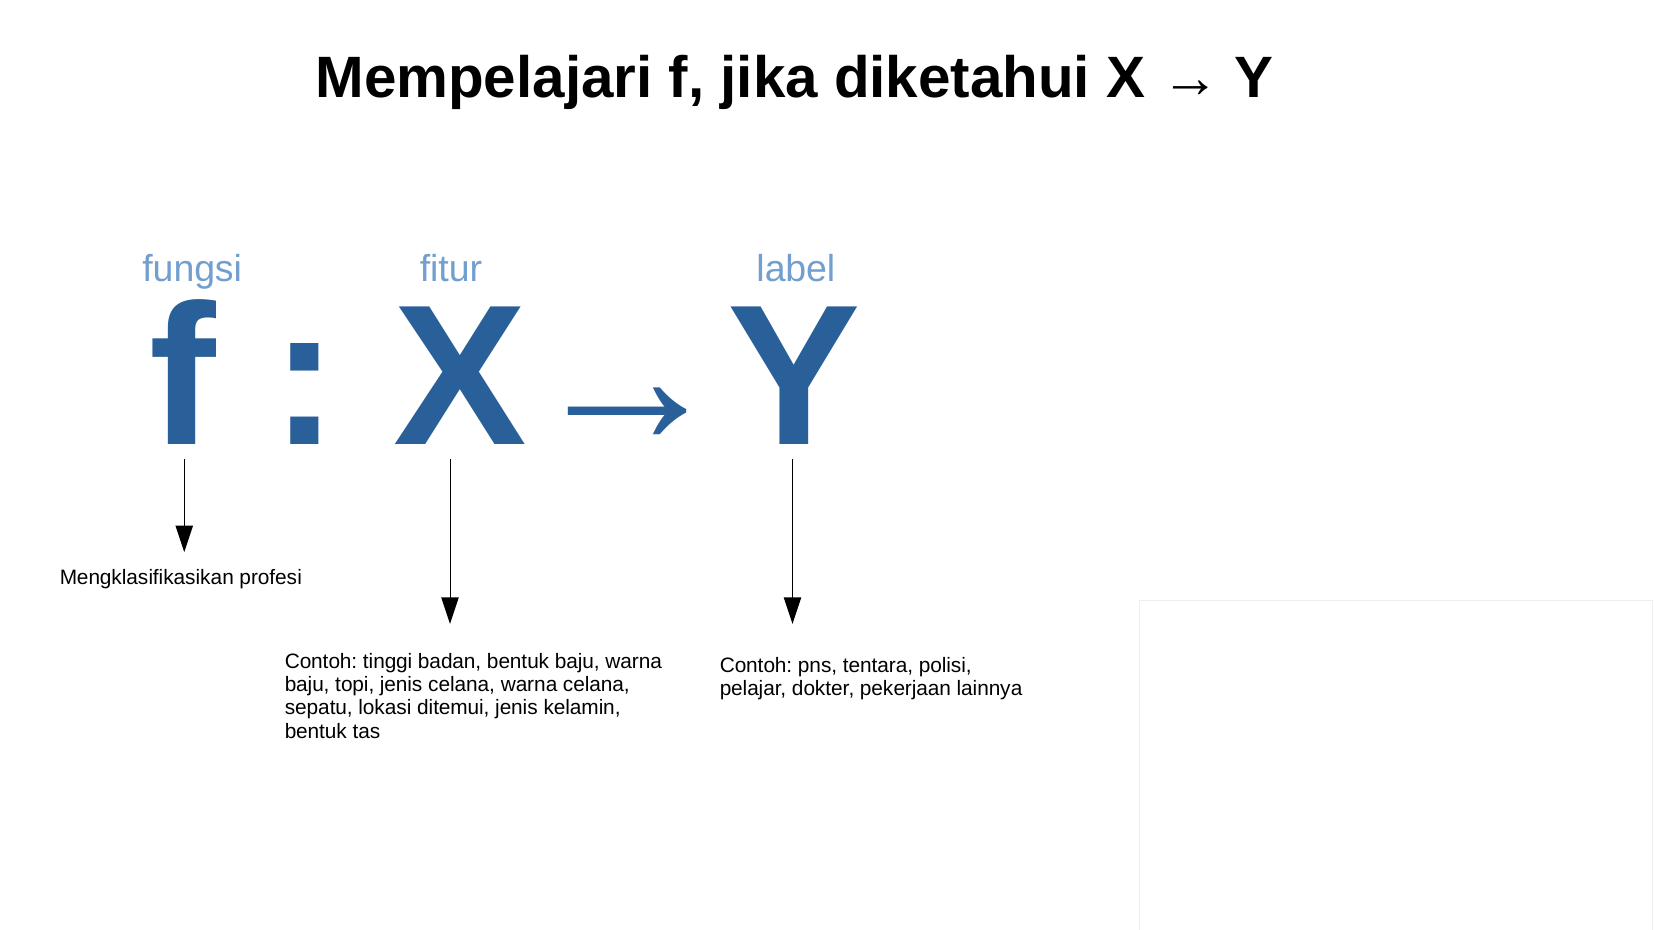

# Mempelajari f, jika diketahui X → Y
fungsi
fitur
label
f : X→Y
Mengklasifikasikan profesi
Contoh: tinggi badan, bentuk baju, warna baju, topi, jenis celana, warna celana, sepatu, lokasi ditemui, jenis kelamin, bentuk tas
Contoh: pns, tentara, polisi, pelajar, dokter, pekerjaan lainnya